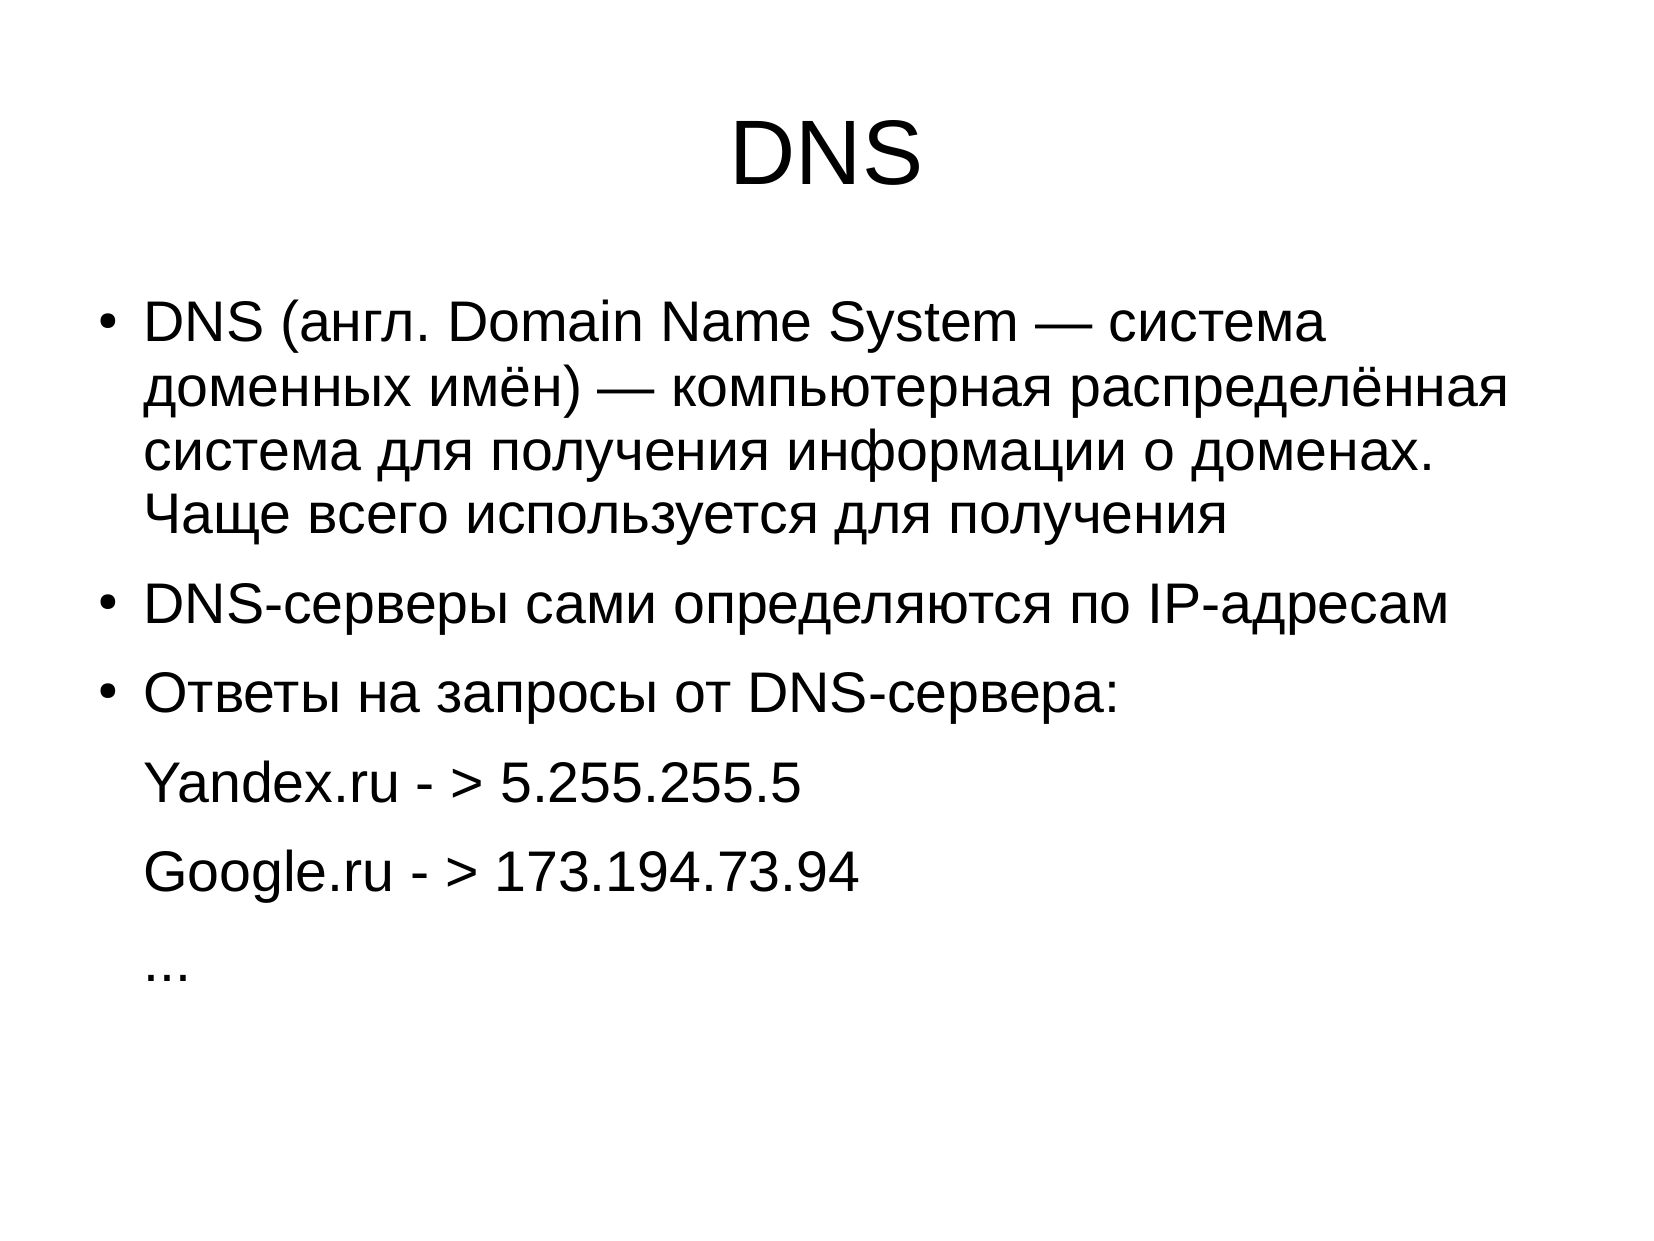

# DNS
DNS (англ. Domain Name System — система доменных имён) — компьютерная распределённая система для получения информации о доменах. Чаще всего используется для получения
DNS-серверы сами определяются по IP-адресам
Ответы на запросы от DNS-сервера:
Yandex.ru - > 5.255.255.5
Google.ru - > 173.194.73.94
...